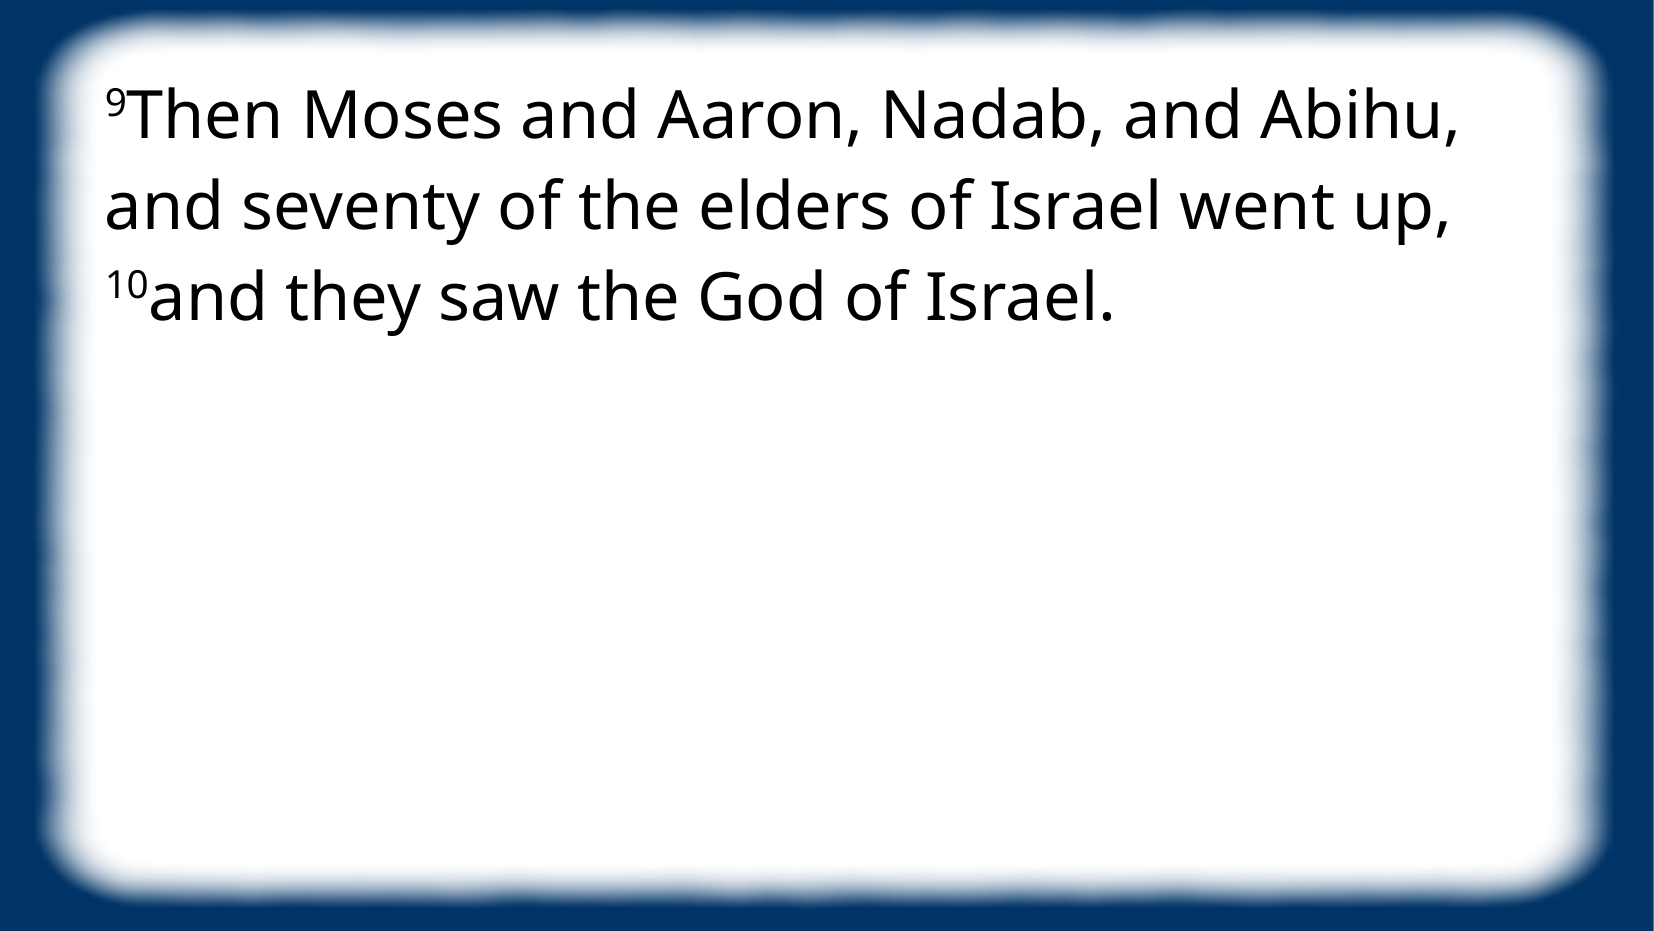

9Then Moses and Aaron, Nadab, and Abihu, and seventy of the elders of Israel went up, 10and they saw the God of Israel.